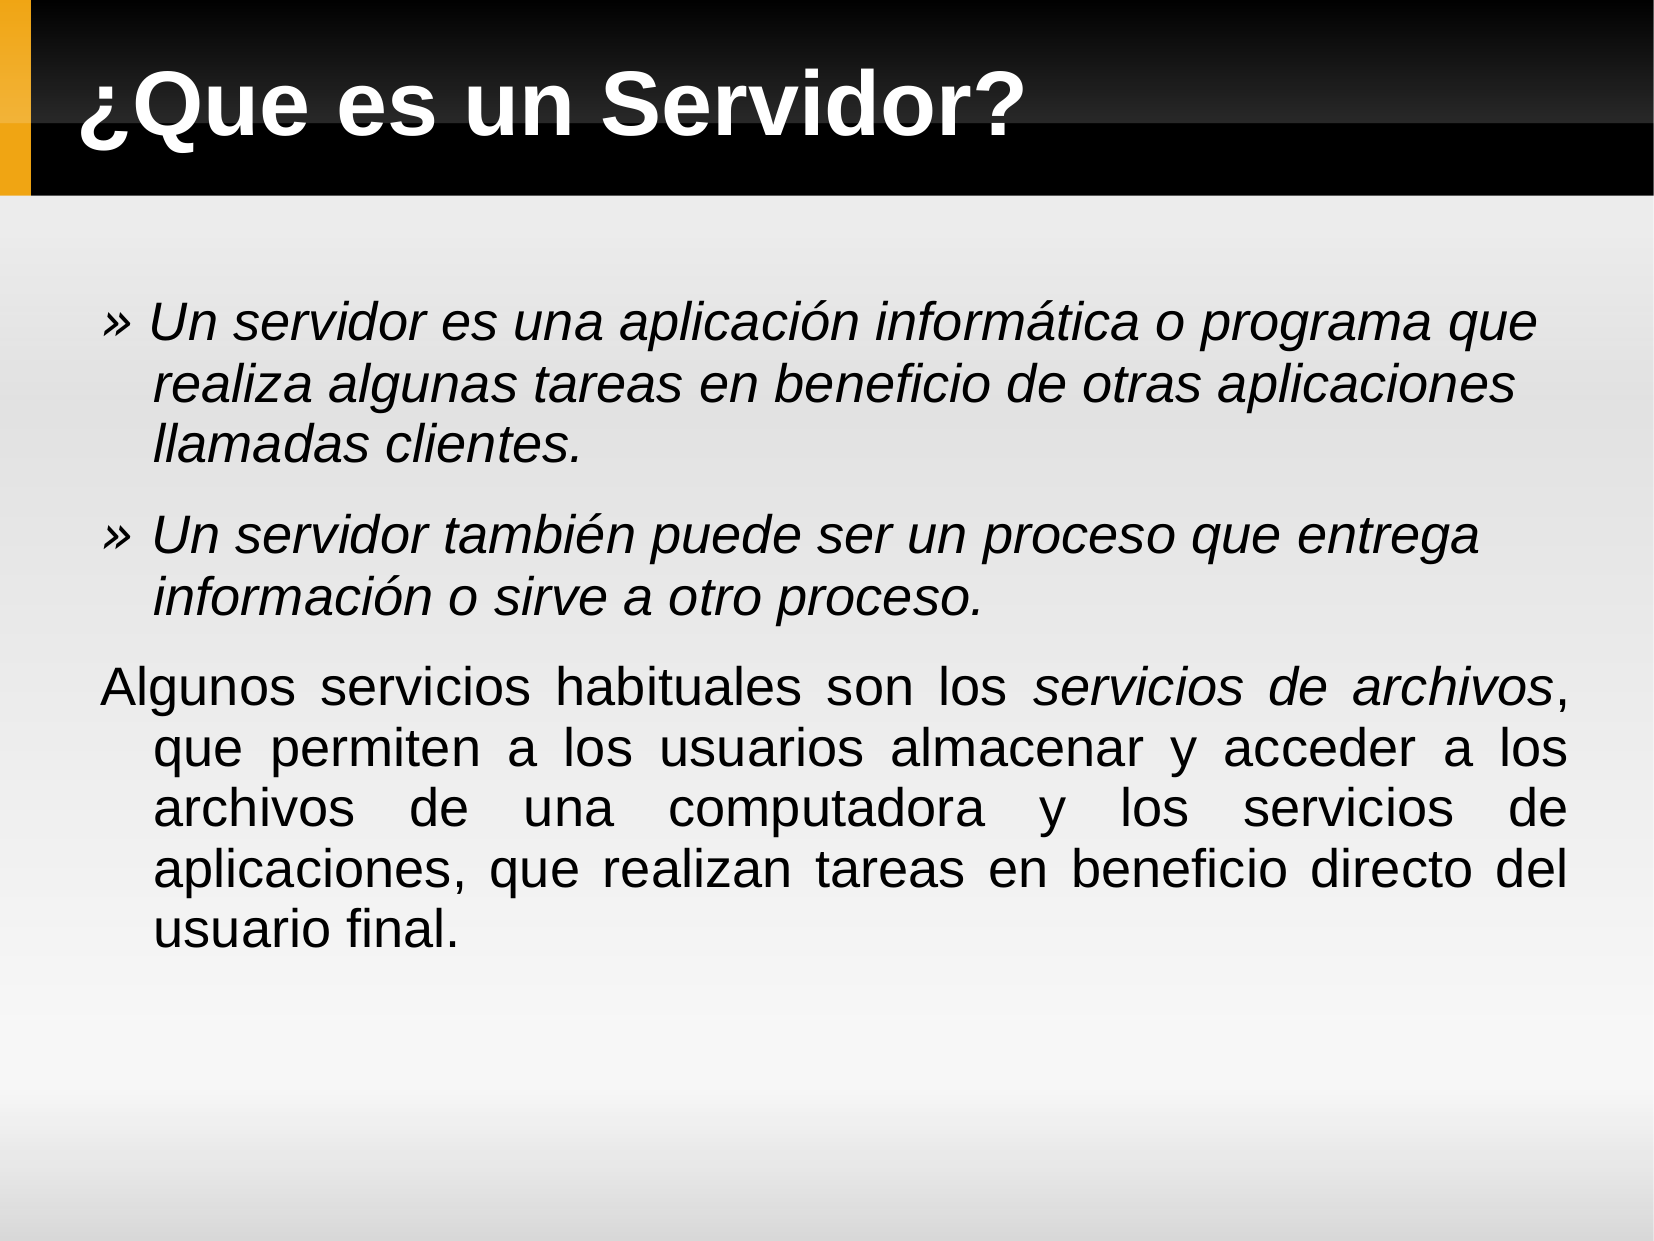

# ¿Que es un Servidor?
» Un servidor es una aplicación informática o programa que realiza algunas tareas en beneficio de otras aplicaciones llamadas clientes.
» Un servidor también puede ser un proceso que entrega información o sirve a otro proceso.
Algunos servicios habituales son los servicios de archivos, que permiten a los usuarios almacenar y acceder a los archivos de una computadora y los servicios de aplicaciones, que realizan tareas en beneficio directo del usuario final.